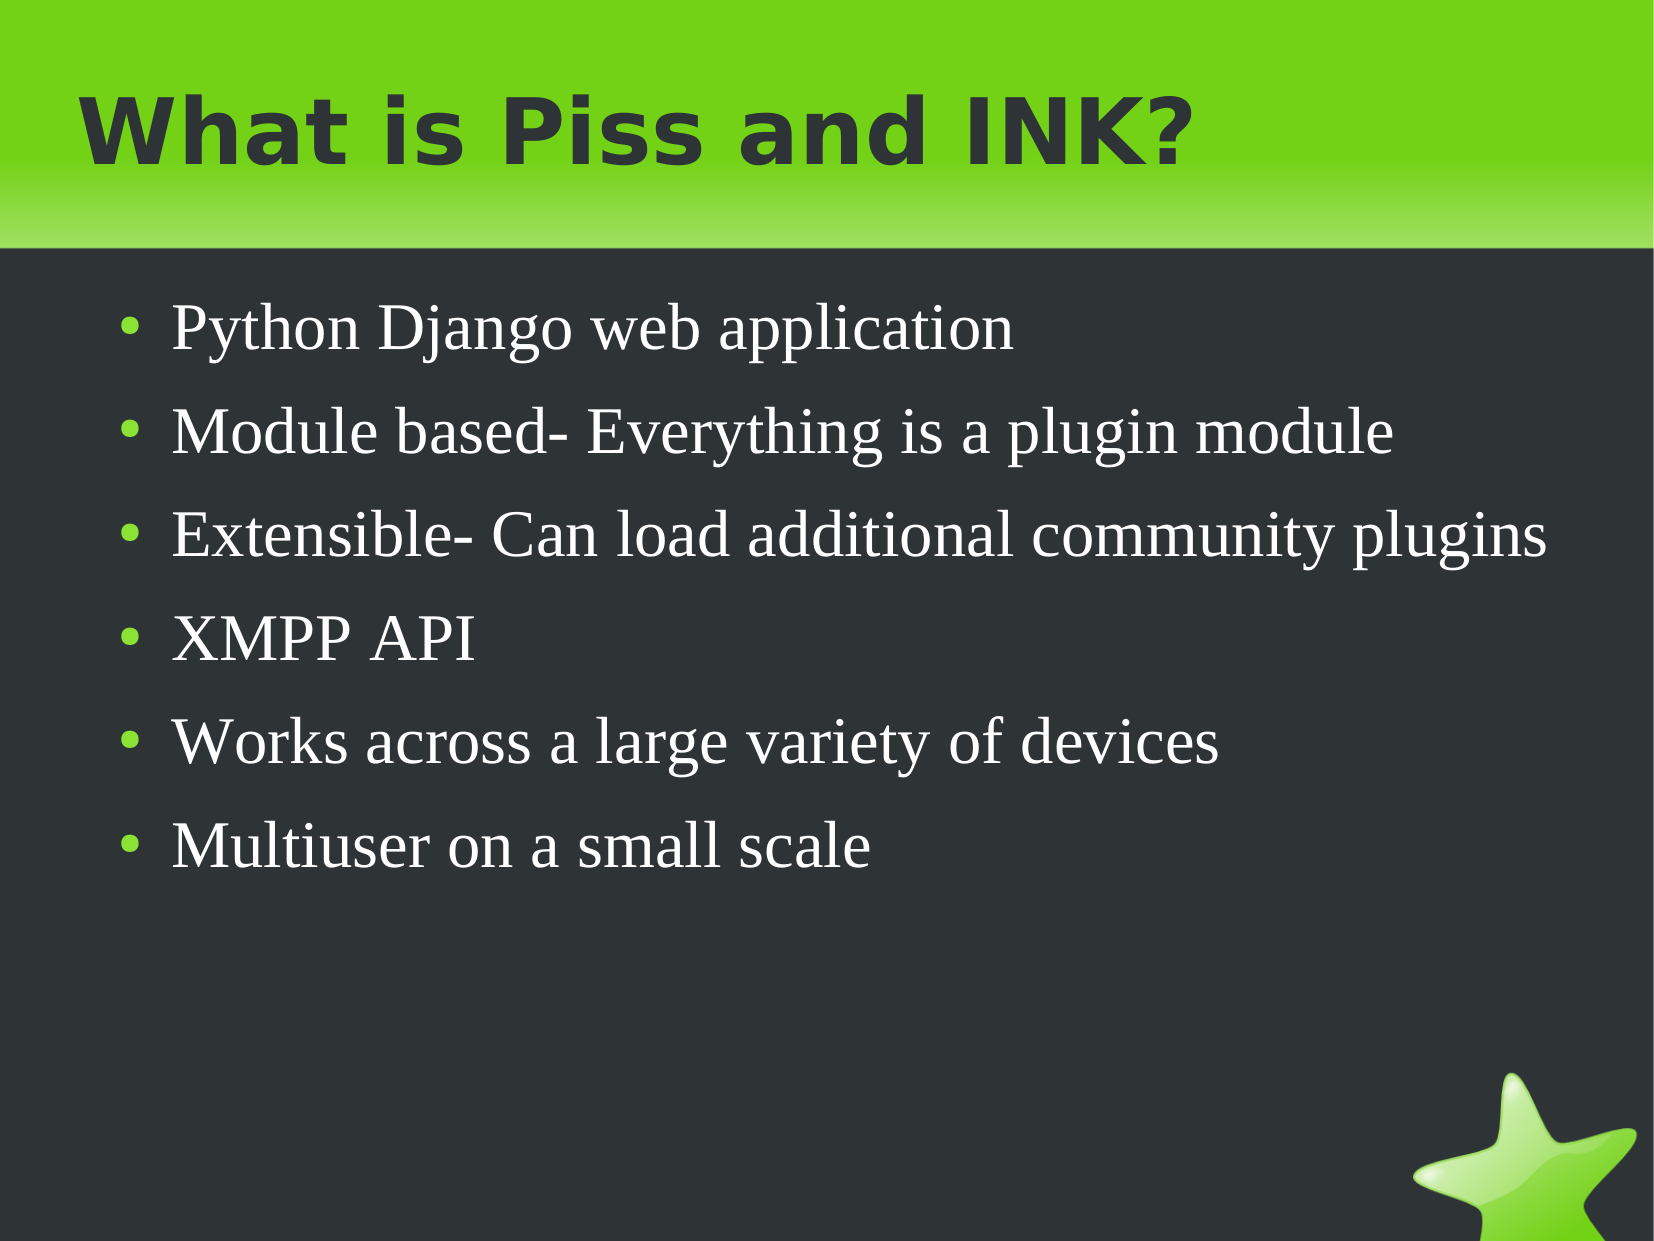

# What is Piss and INK?
Python Django web application
Module based- Everything is a plugin module
Extensible- Can load additional community plugins
XMPP API
Works across a large variety of devices
Multiuser on a small scale